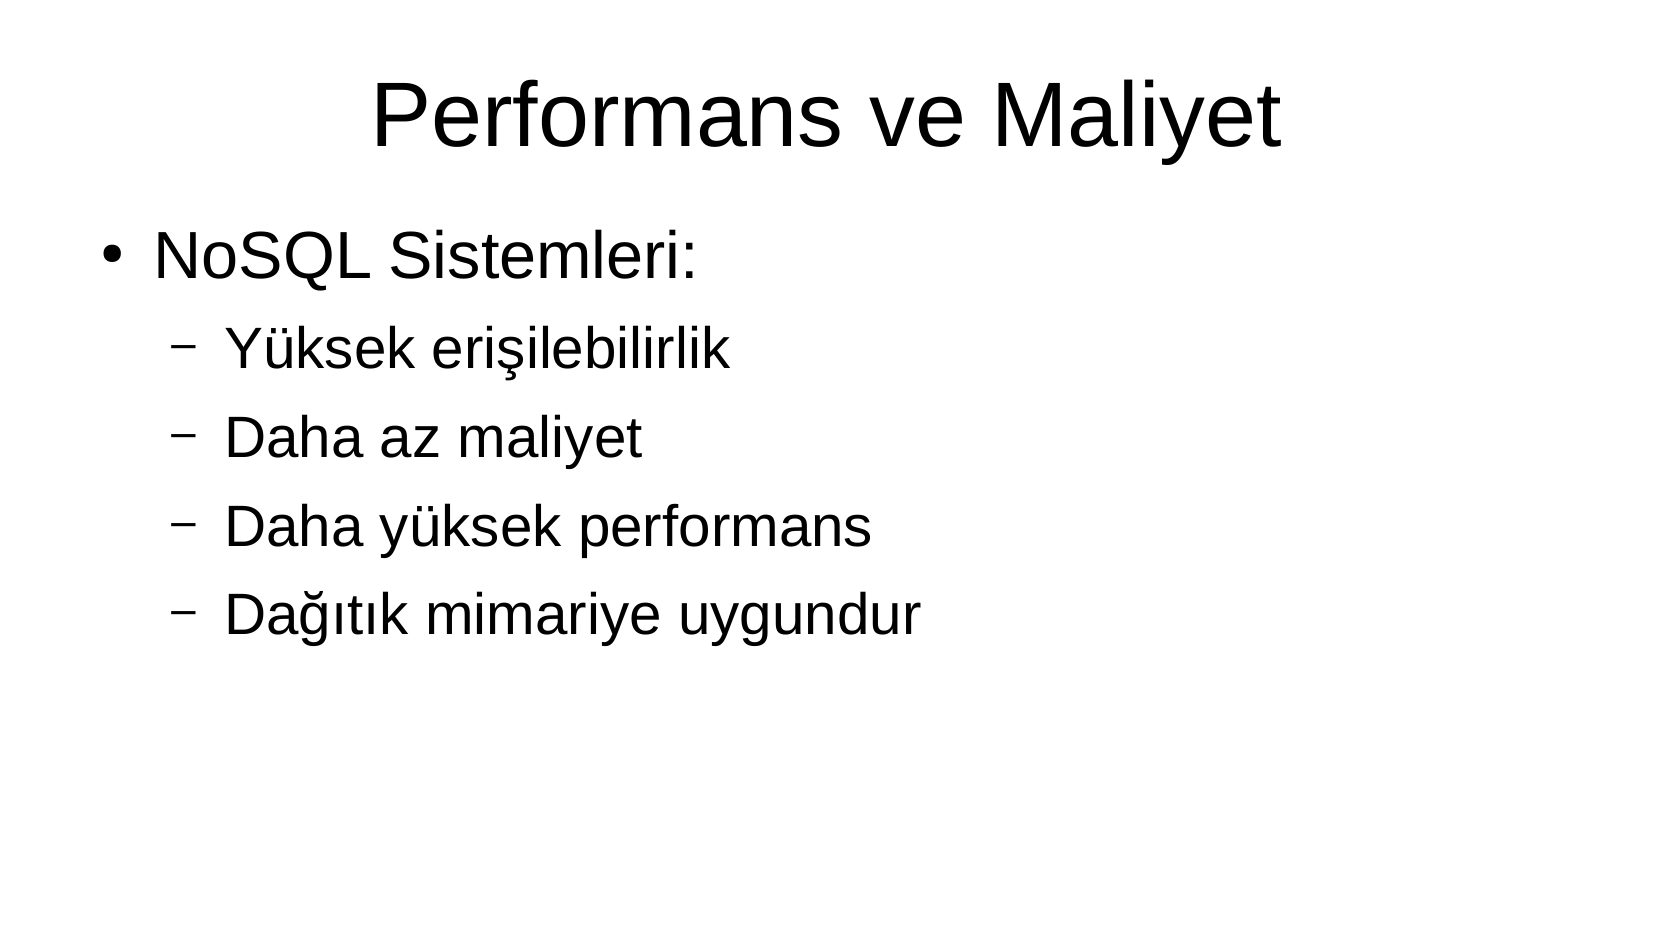

# Performans ve Maliyet
NoSQL Sistemleri:
Yüksek erişilebilirlik
Daha az maliyet
Daha yüksek performans
Dağıtık mimariye uygundur